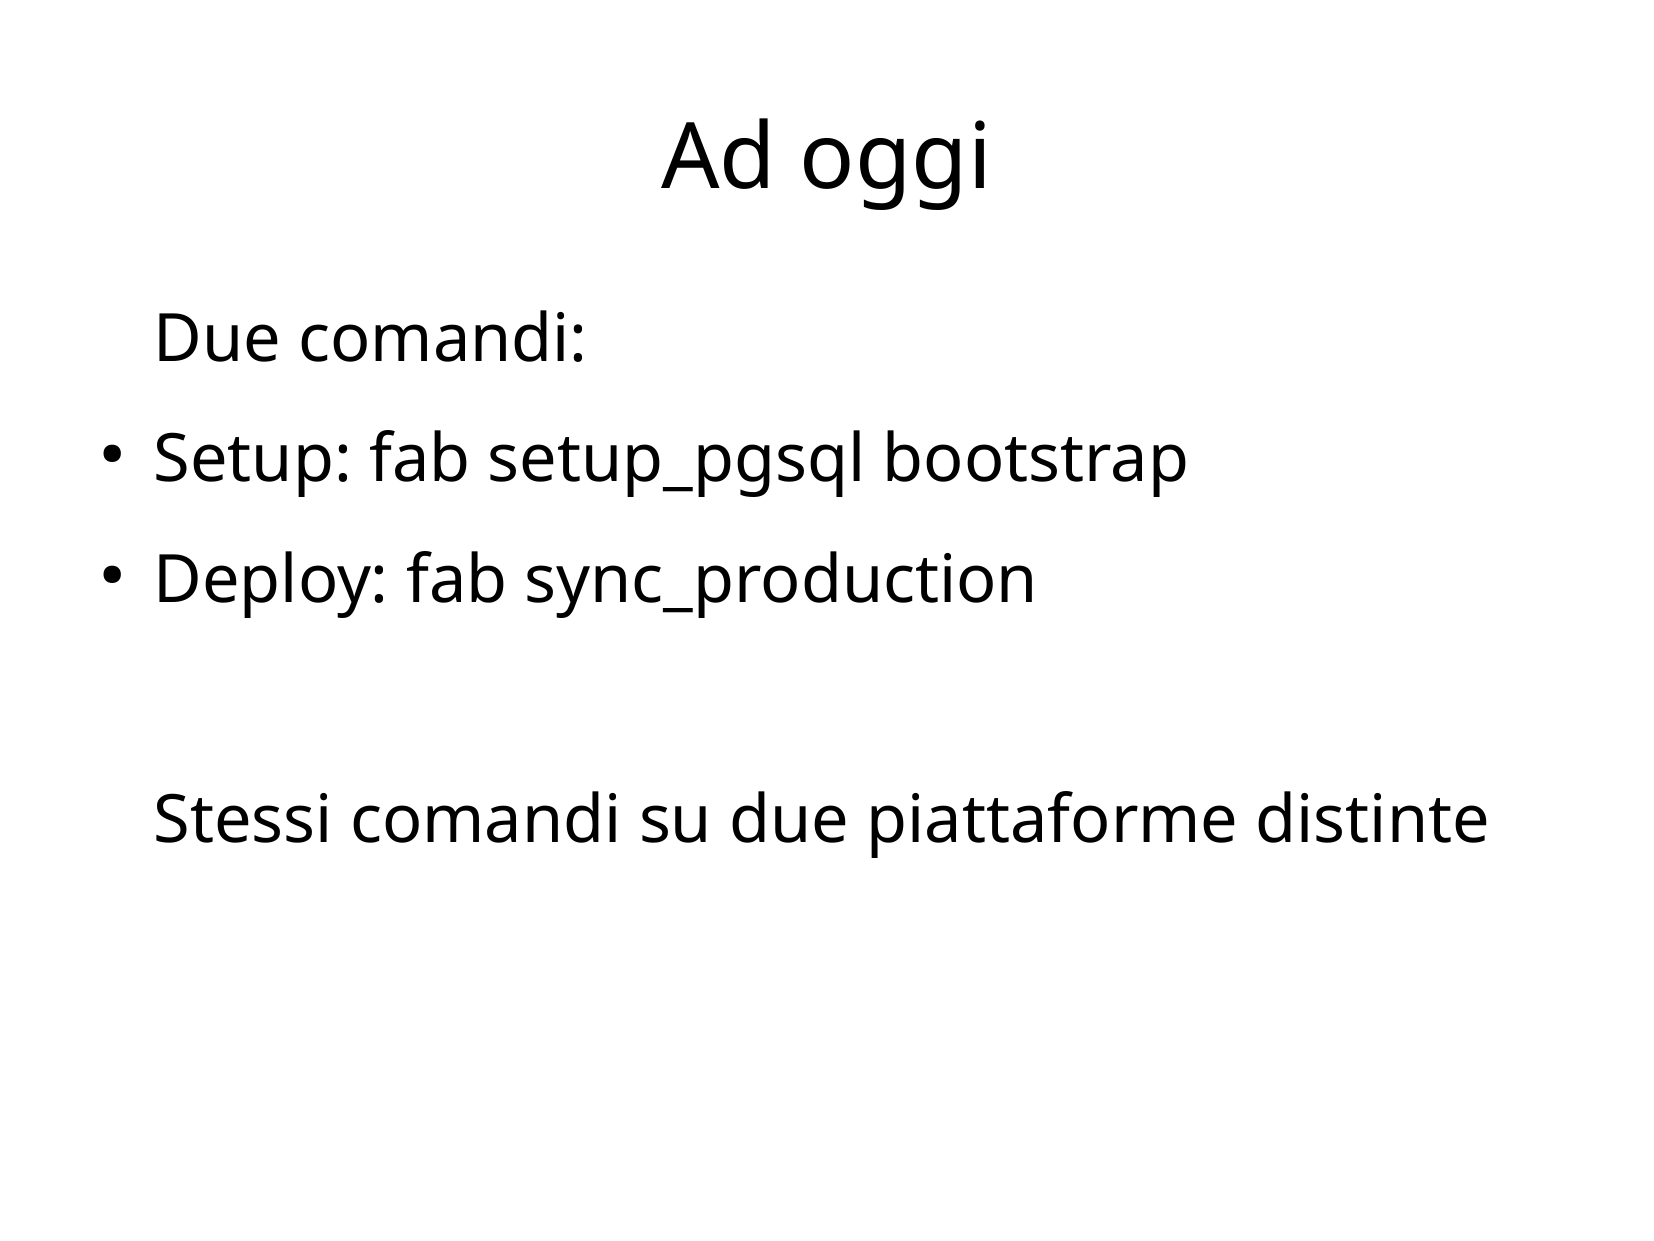

# Ad oggi
Due comandi:
Setup: fab setup_pgsql bootstrap
Deploy: fab sync_production
Stessi comandi su due piattaforme distinte